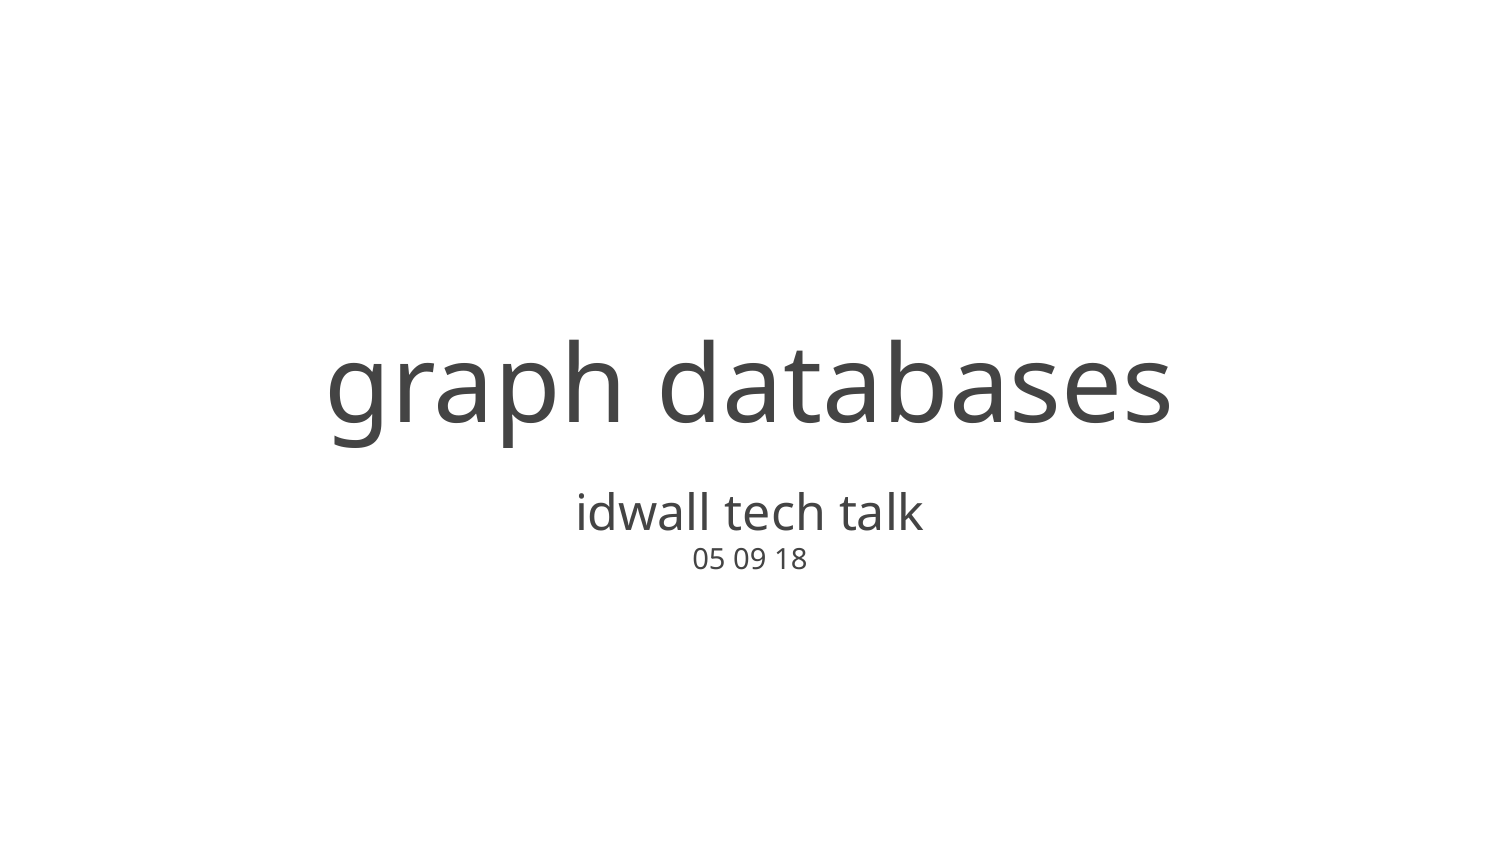

# graph databases
idwall tech talk
05 09 18